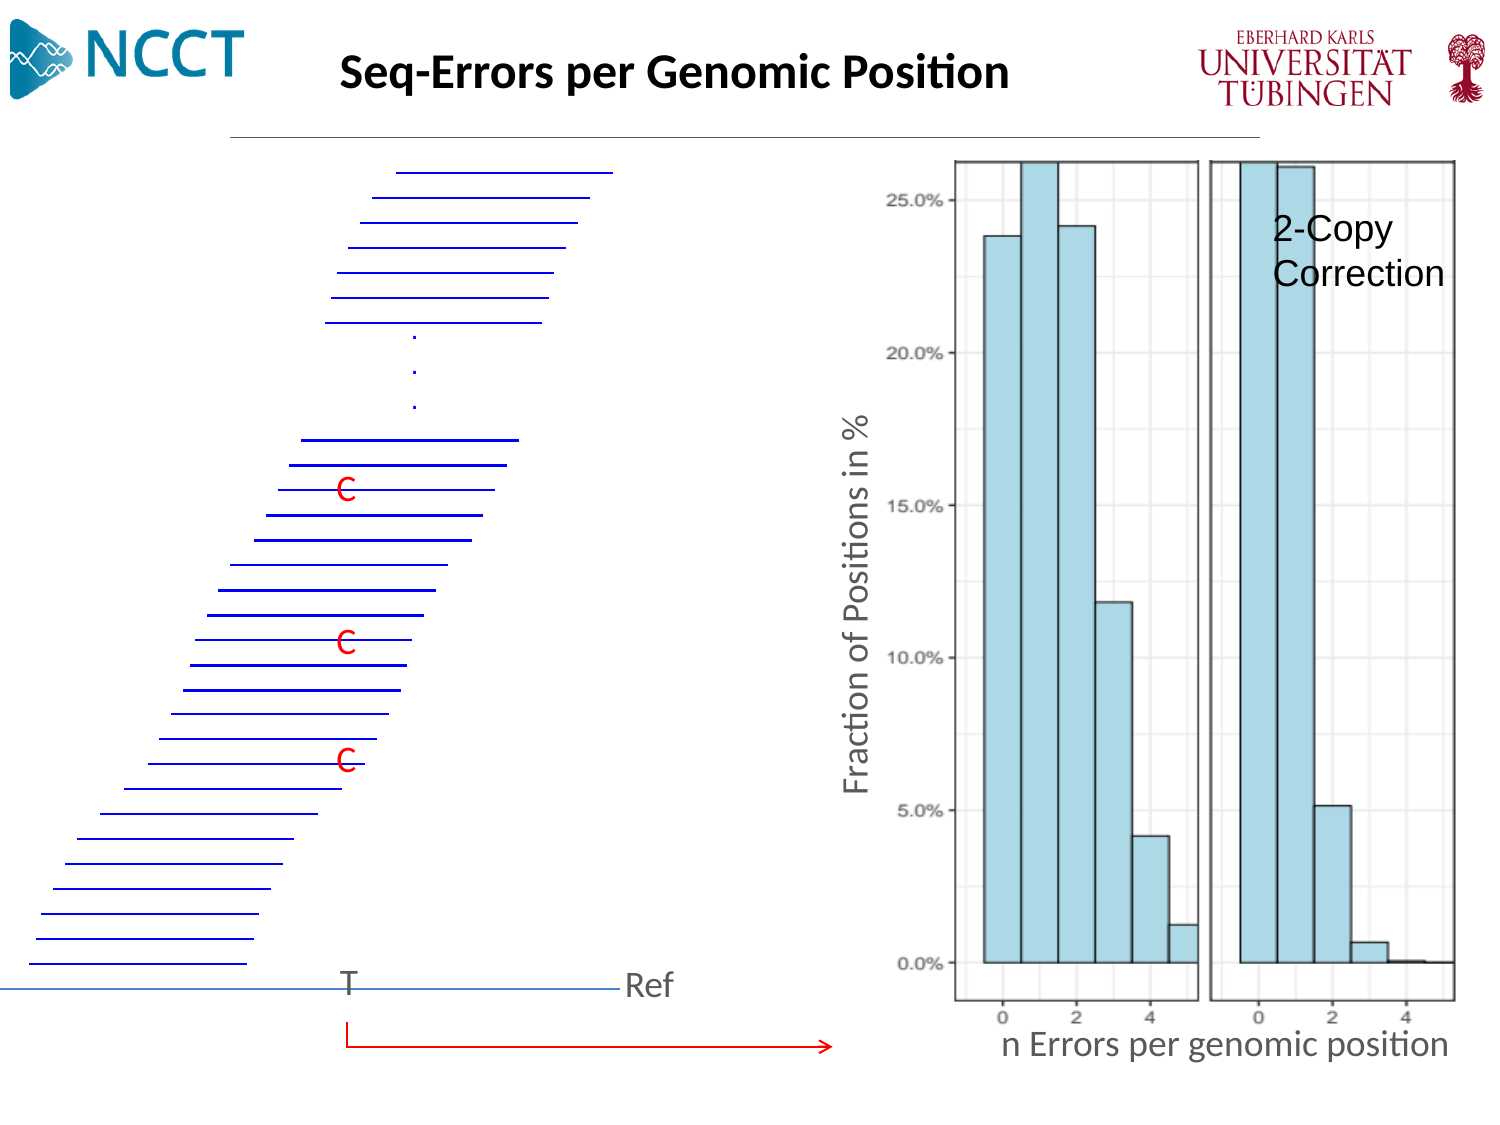

Seq-Errors per Genomic Position
2-Copy
Correction
.
.
.
C
Fraction of Positions in %
C
C
T
Ref
n Errors per genomic position